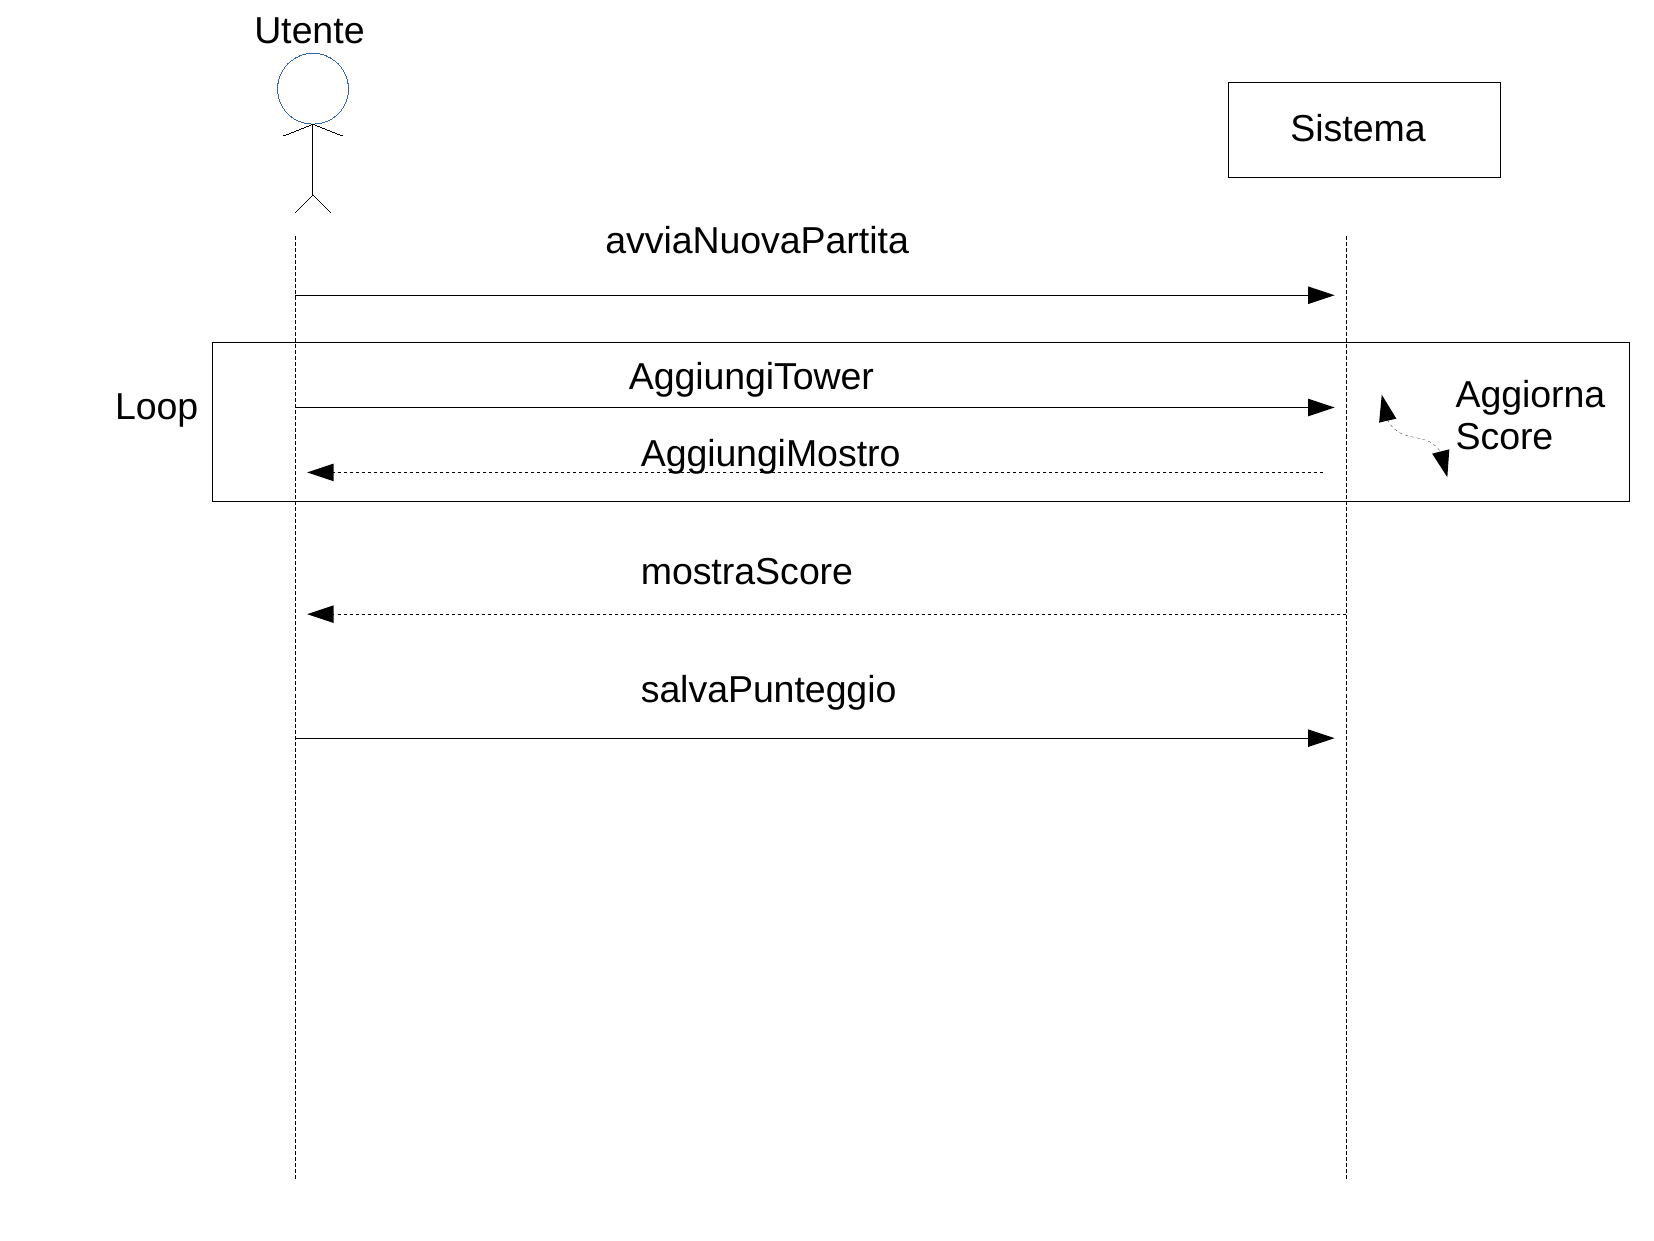

Utente
Sistema
avviaNuovaPartita
AggiungiTower
Aggiorna
Score
Loop
AggiungiMostro
mostraScore
salvaPunteggio